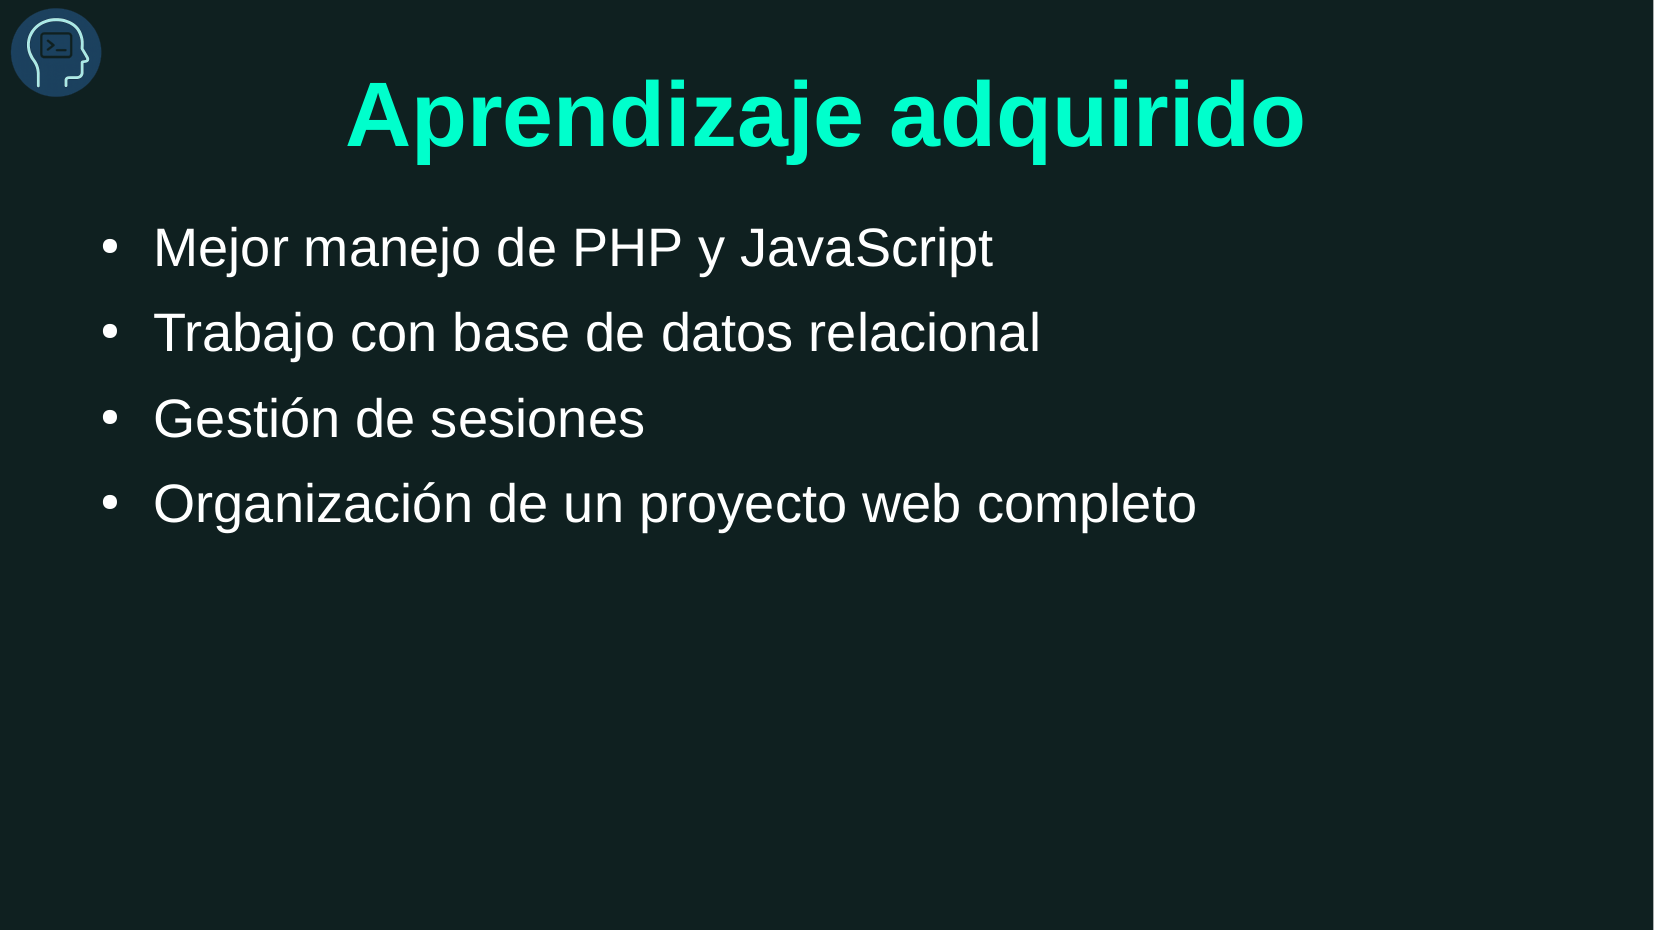

# Aprendizaje adquirido
Mejor manejo de PHP y JavaScript
Trabajo con base de datos relacional
Gestión de sesiones
Organización de un proyecto web completo